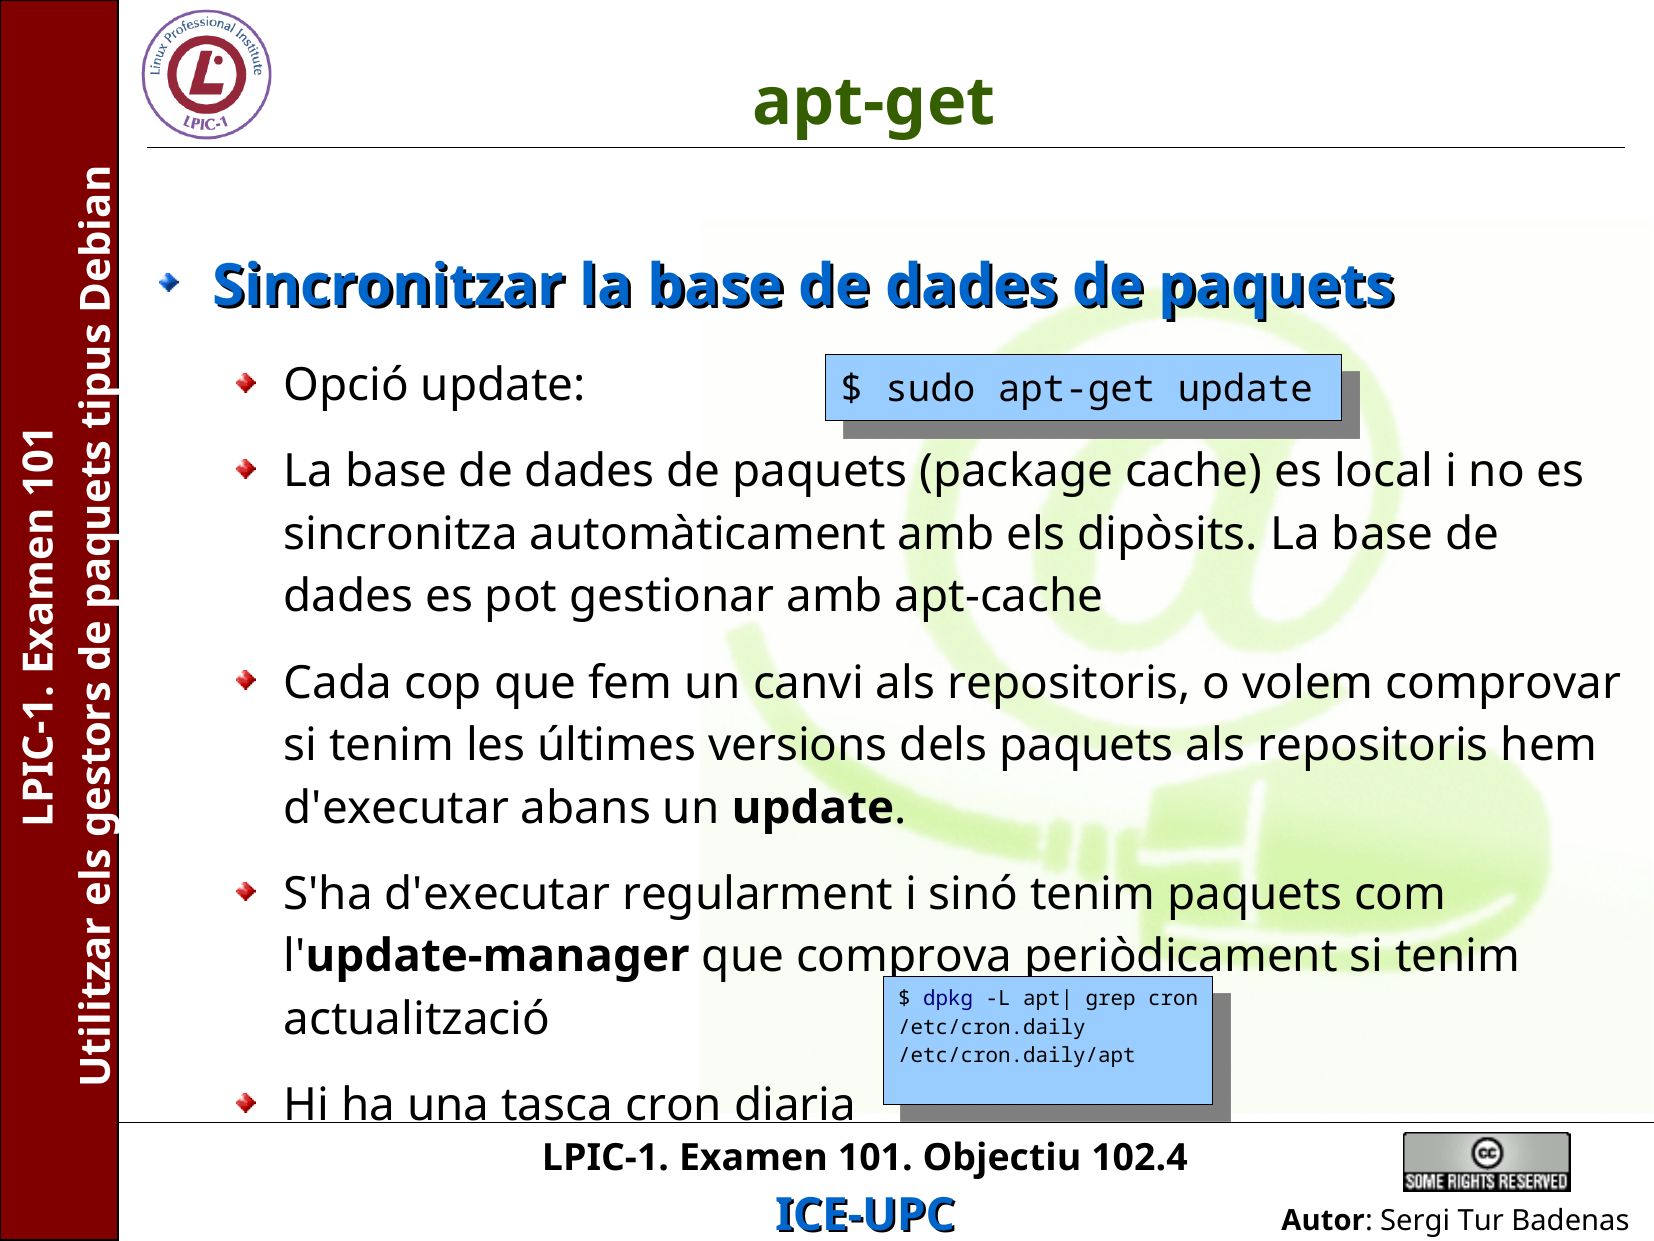

# apt-get
Sincronitzar la base de dades de paquets
Opció update:
La base de dades de paquets (package cache) es local i no es sincronitza automàticament amb els dipòsits. La base de dades es pot gestionar amb apt-cache
Cada cop que fem un canvi als repositoris, o volem comprovar si tenim les últimes versions dels paquets als repositoris hem d'executar abans un update.
S'ha d'executar regularment i sinó tenim paquets com l'update-manager que comprova periòdicament si tenim actualització
Hi ha una tasca cron diaria
$ sudo apt-get update
$ dpkg -L apt| grep cron
/etc/cron.daily
/etc/cron.daily/apt